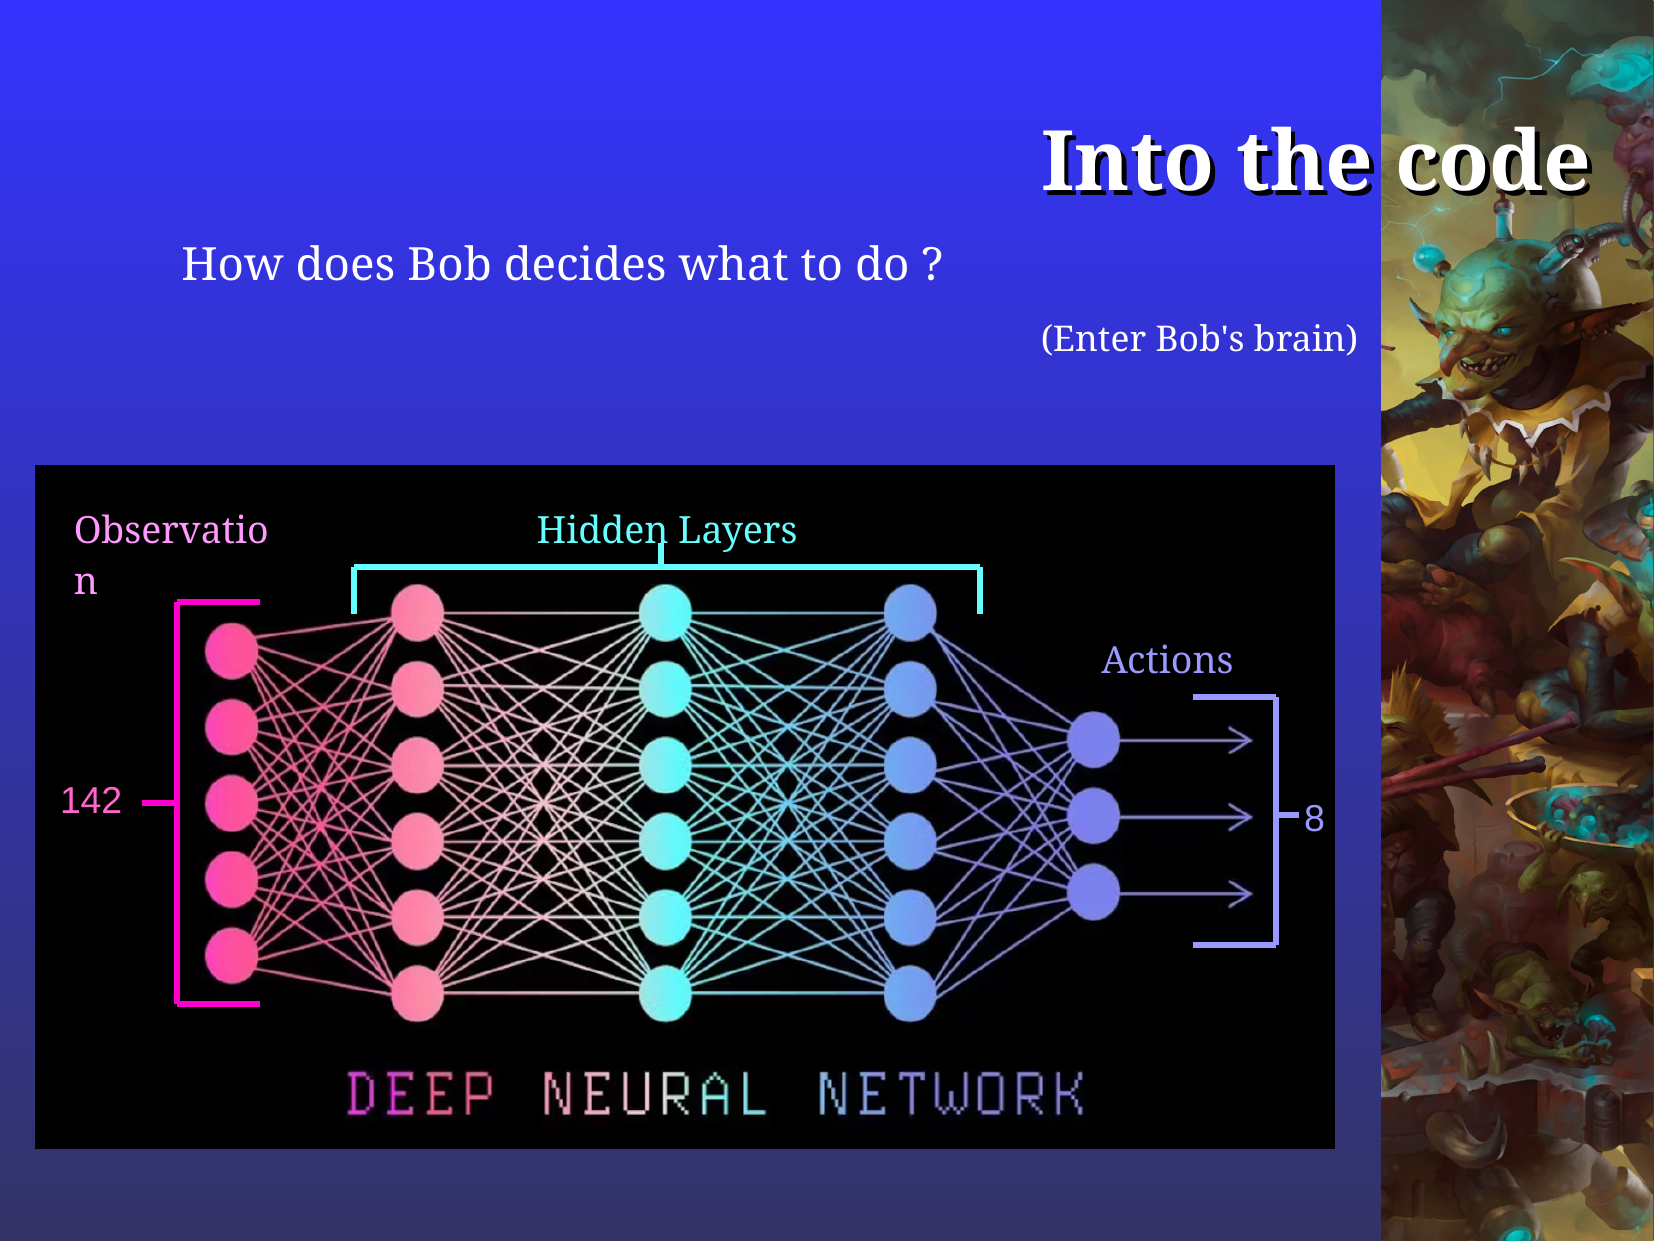

Into the code
How does Bob decides what to do ?
(Enter Bob's brain)
Observation
Hidden Layers
Actions
142
8